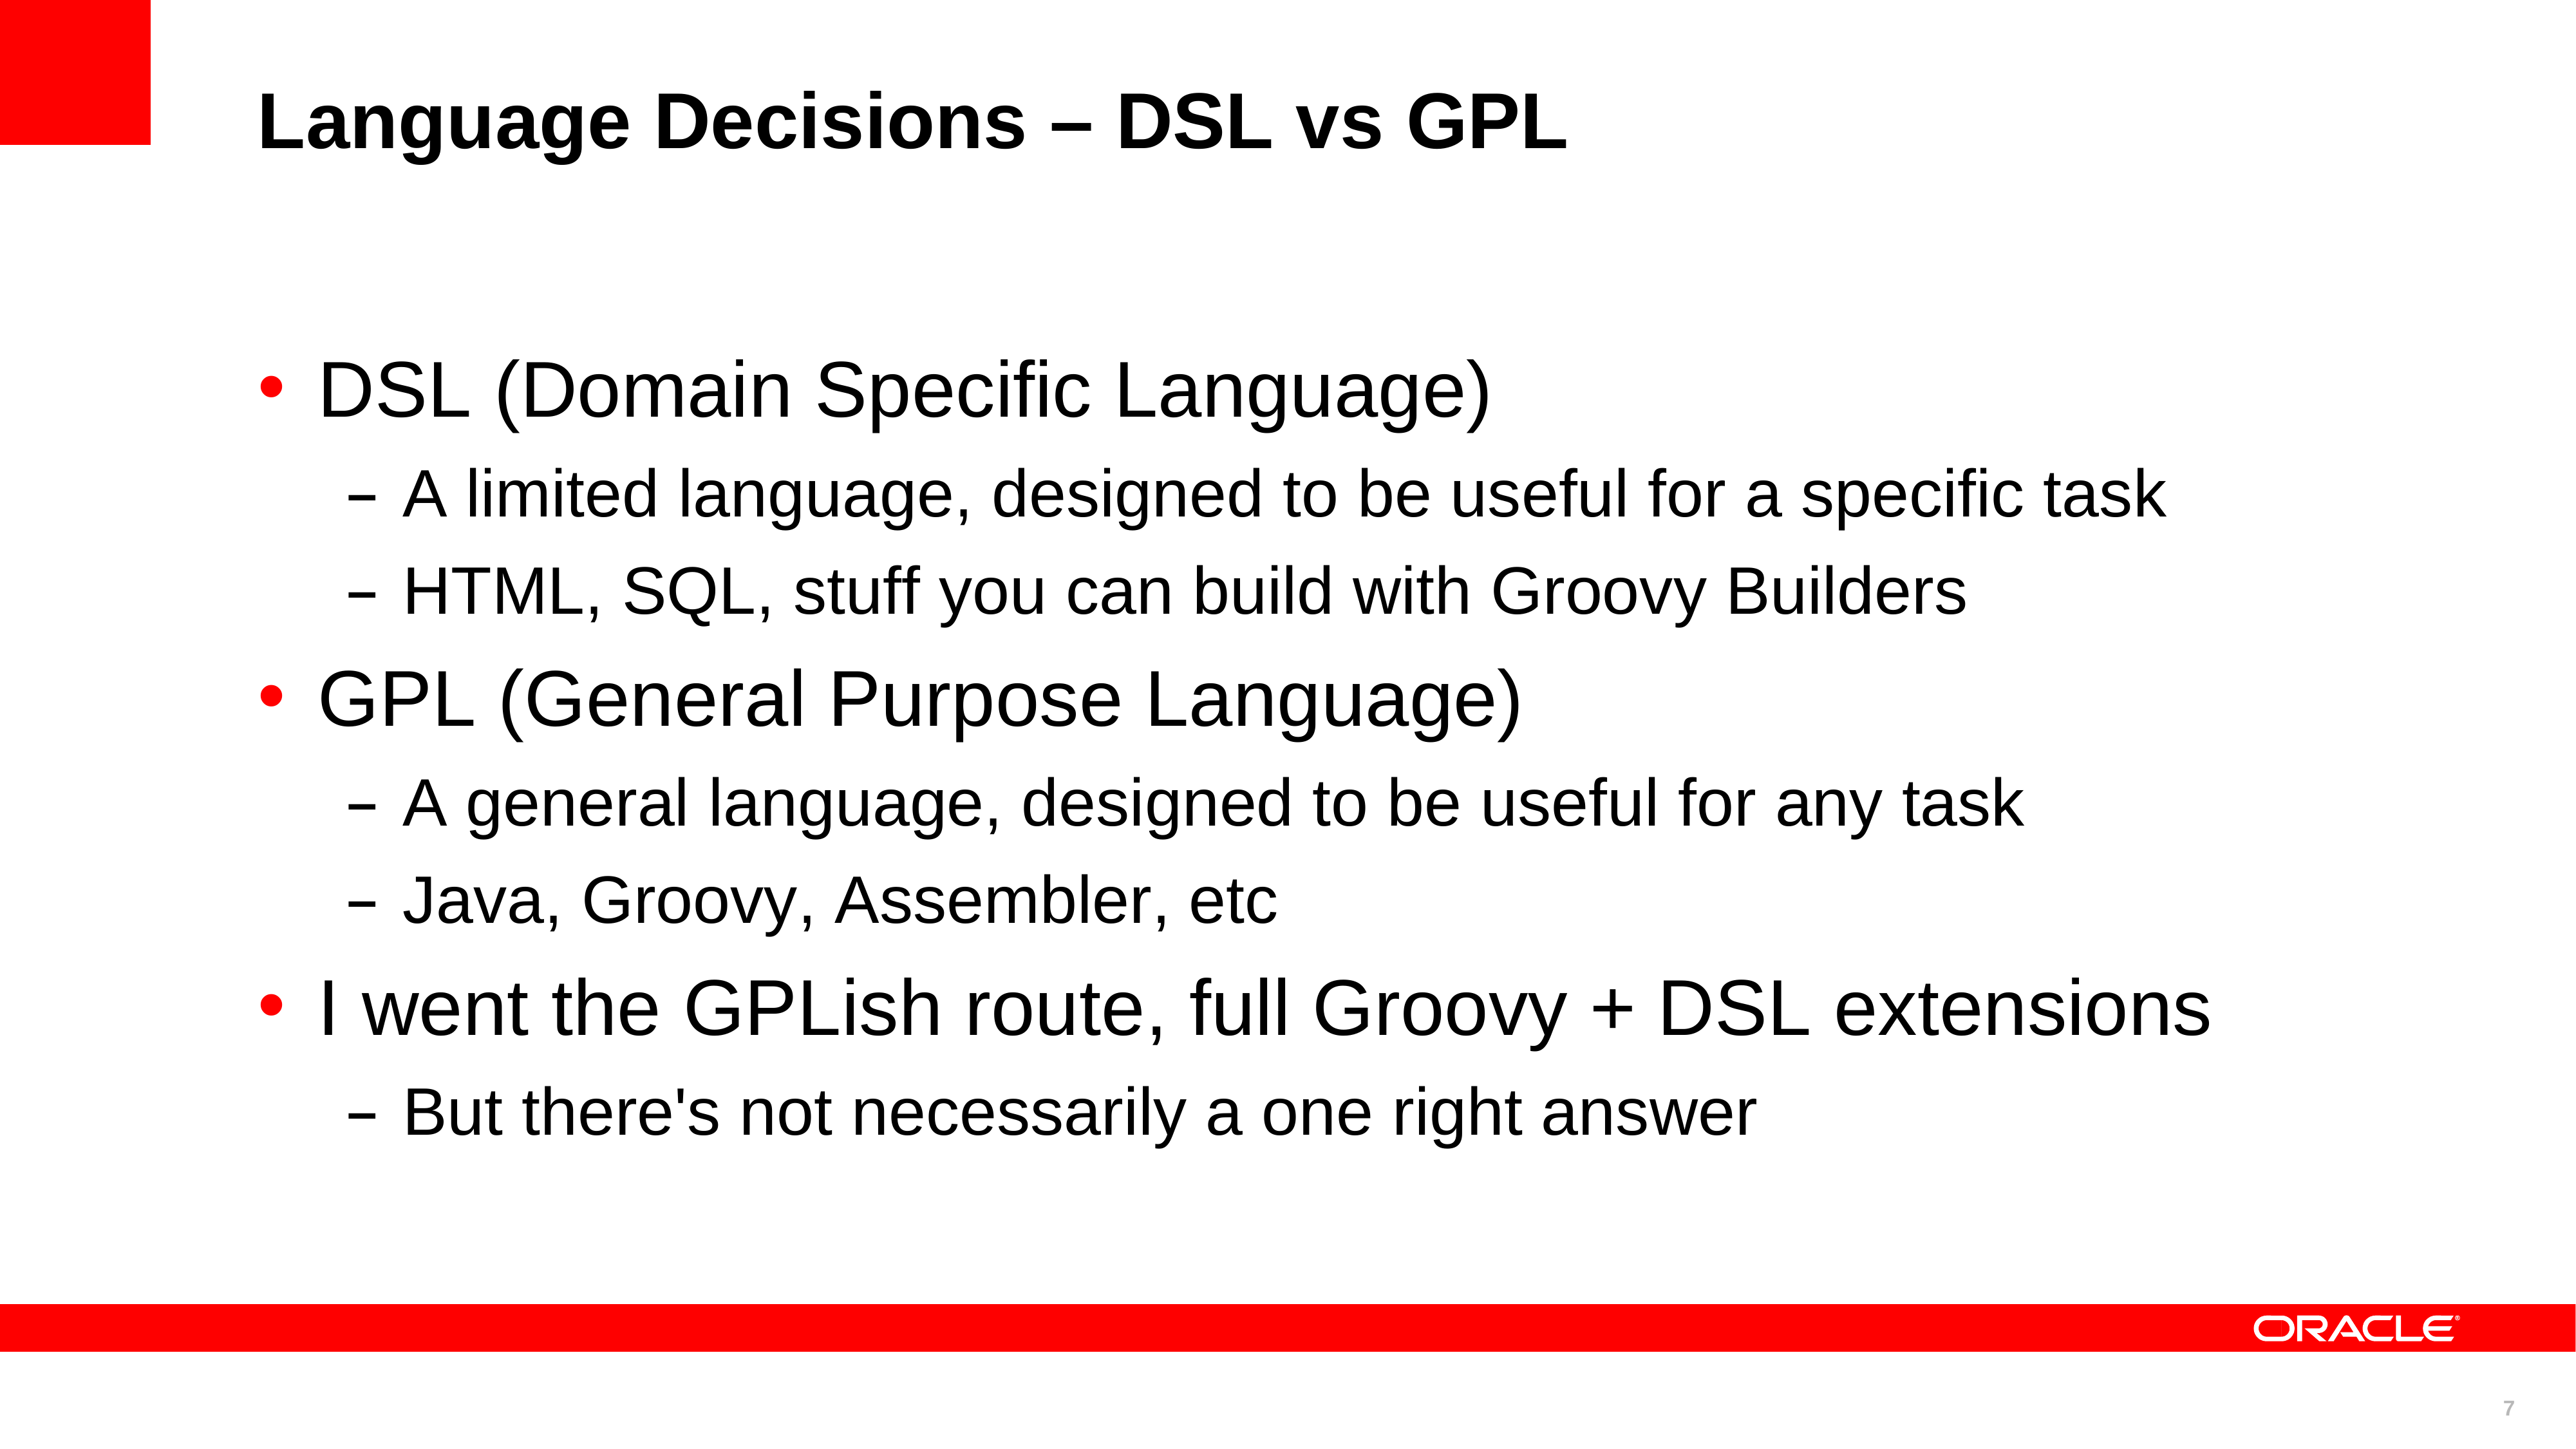

# Language Decisions – DSL vs GPL
DSL (Domain Specific Language)
A limited language, designed to be useful for a specific task
HTML, SQL, stuff you can build with Groovy Builders
GPL (General Purpose Language)
A general language, designed to be useful for any task
Java, Groovy, Assembler, etc
I went the GPLish route, full Groovy + DSL extensions
But there's not necessarily a one right answer